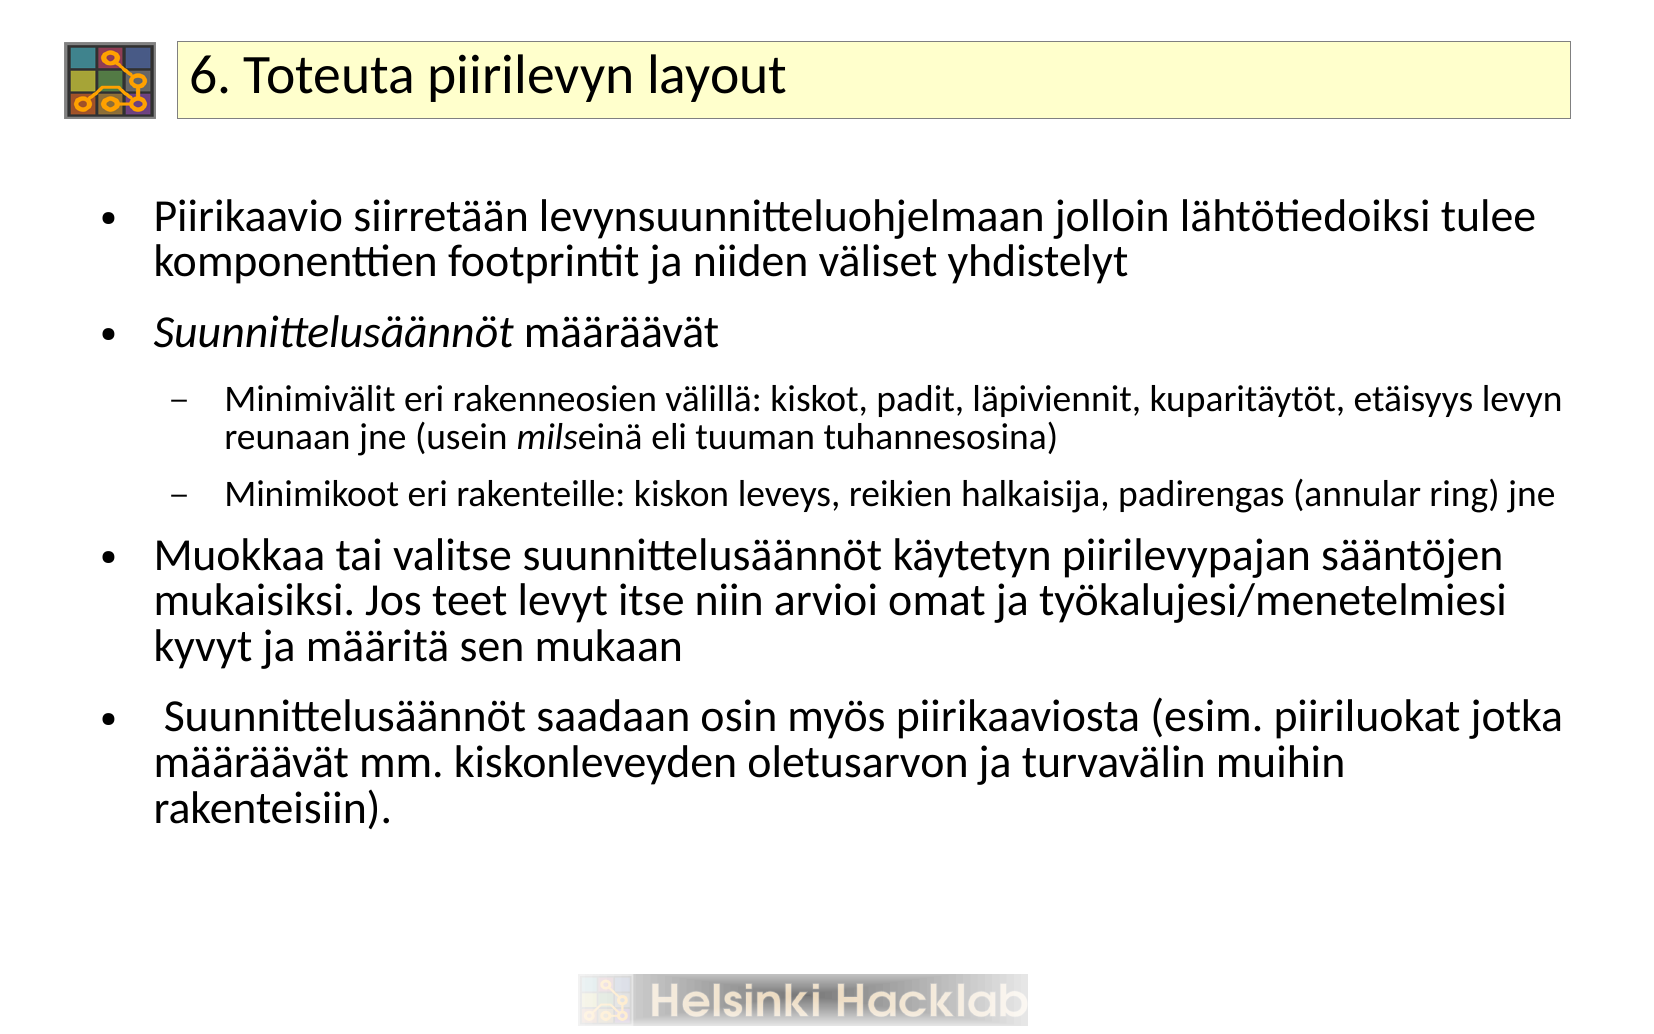

# 6. Toteuta piirilevyn layout
Piirikaavio siirretään levynsuunnitteluohjelmaan jolloin lähtötiedoiksi tulee komponenttien footprintit ja niiden väliset yhdistelyt
Suunnittelusäännöt määräävät
Minimivälit eri rakenneosien välillä: kiskot, padit, läpiviennit, kuparitäytöt, etäisyys levyn reunaan jne (usein milseinä eli tuuman tuhannesosina)
Minimikoot eri rakenteille: kiskon leveys, reikien halkaisija, padirengas (annular ring) jne
Muokkaa tai valitse suunnittelusäännöt käytetyn piirilevypajan sääntöjen mukaisiksi. Jos teet levyt itse niin arvioi omat ja työkalujesi/menetelmiesi kyvyt ja määritä sen mukaan
 Suunnittelusäännöt saadaan osin myös piirikaaviosta (esim. piiriluokat jotka määräävät mm. kiskonleveyden oletusarvon ja turvavälin muihin rakenteisiin).